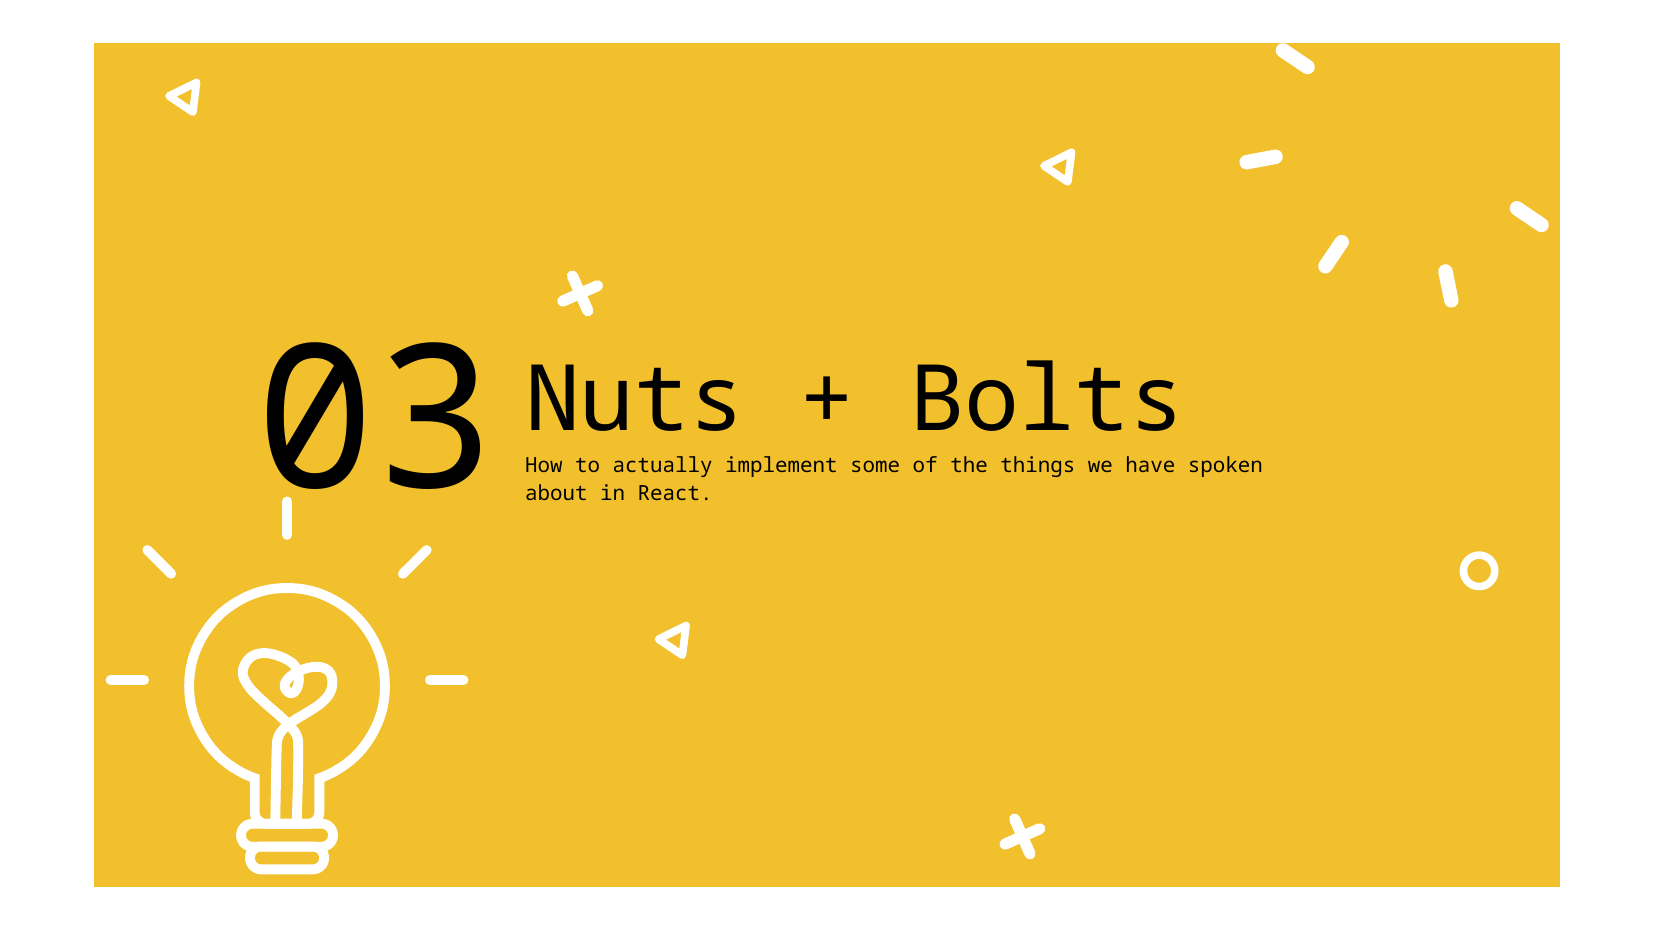

03
# Nuts + Bolts
How to actually implement some of the things we have spoken about in React.